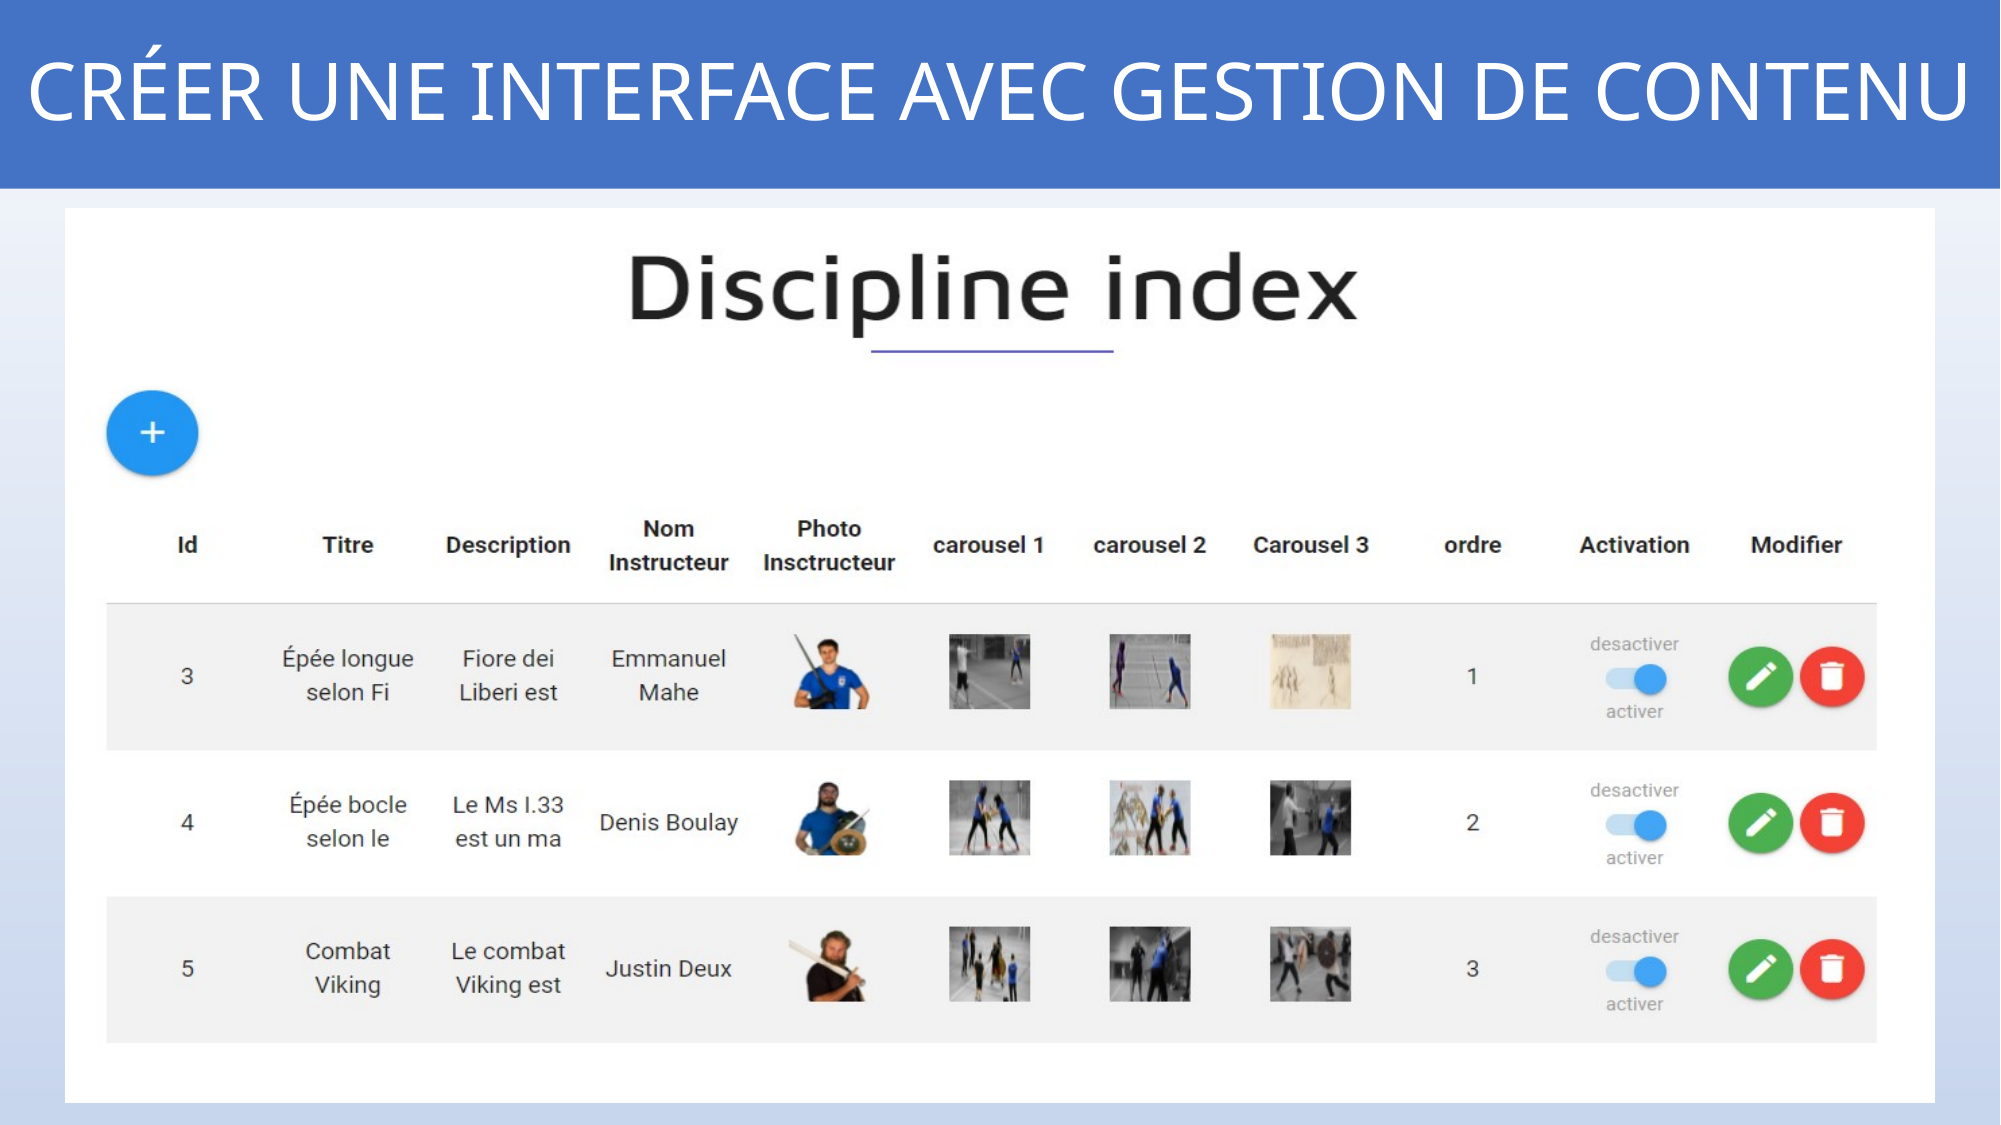

# CRÉER UNE INTERFACE AVEC GESTION DE CONTENU